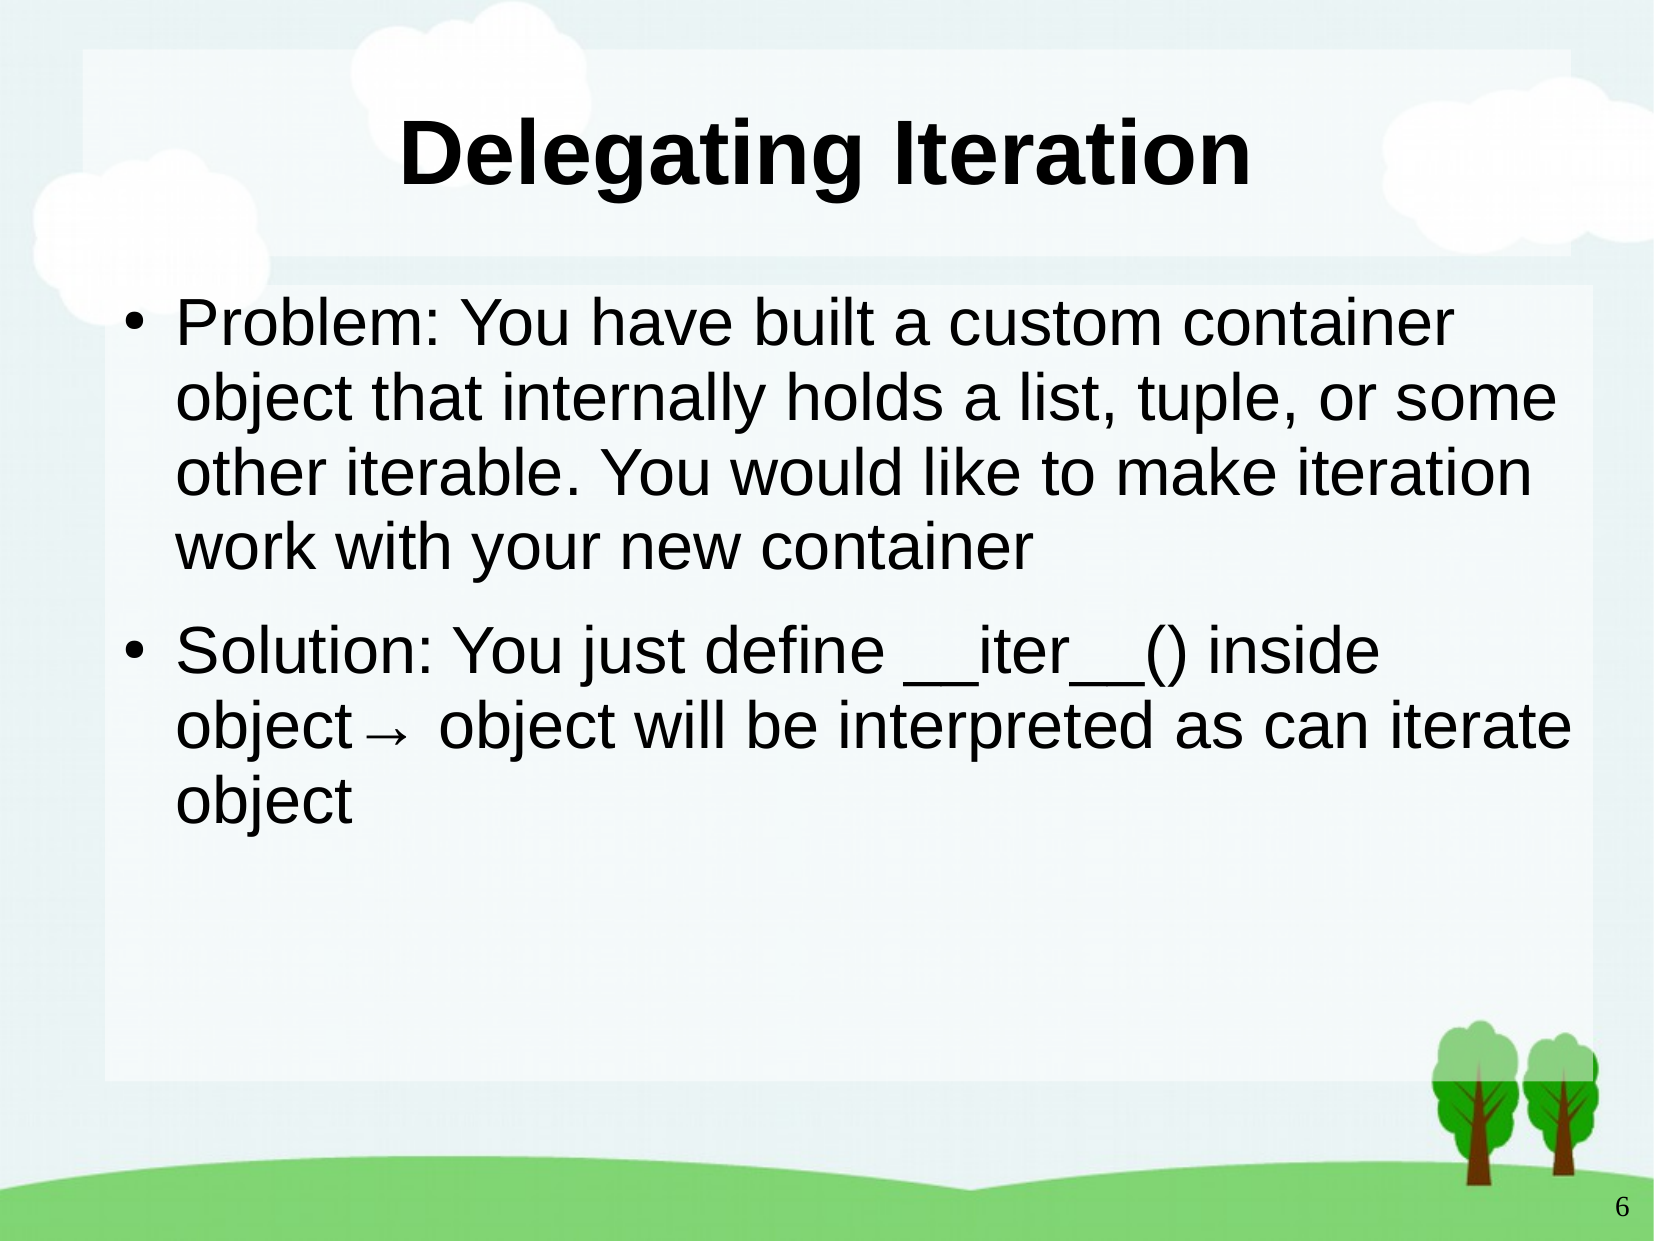

# Delegating Iteration
Problem: You have built a custom container object that internally holds a list, tuple, or some other iterable. You would like to make iteration work with your new container
Solution: You just define __iter__() inside object→ object will be interpreted as can iterate object
6